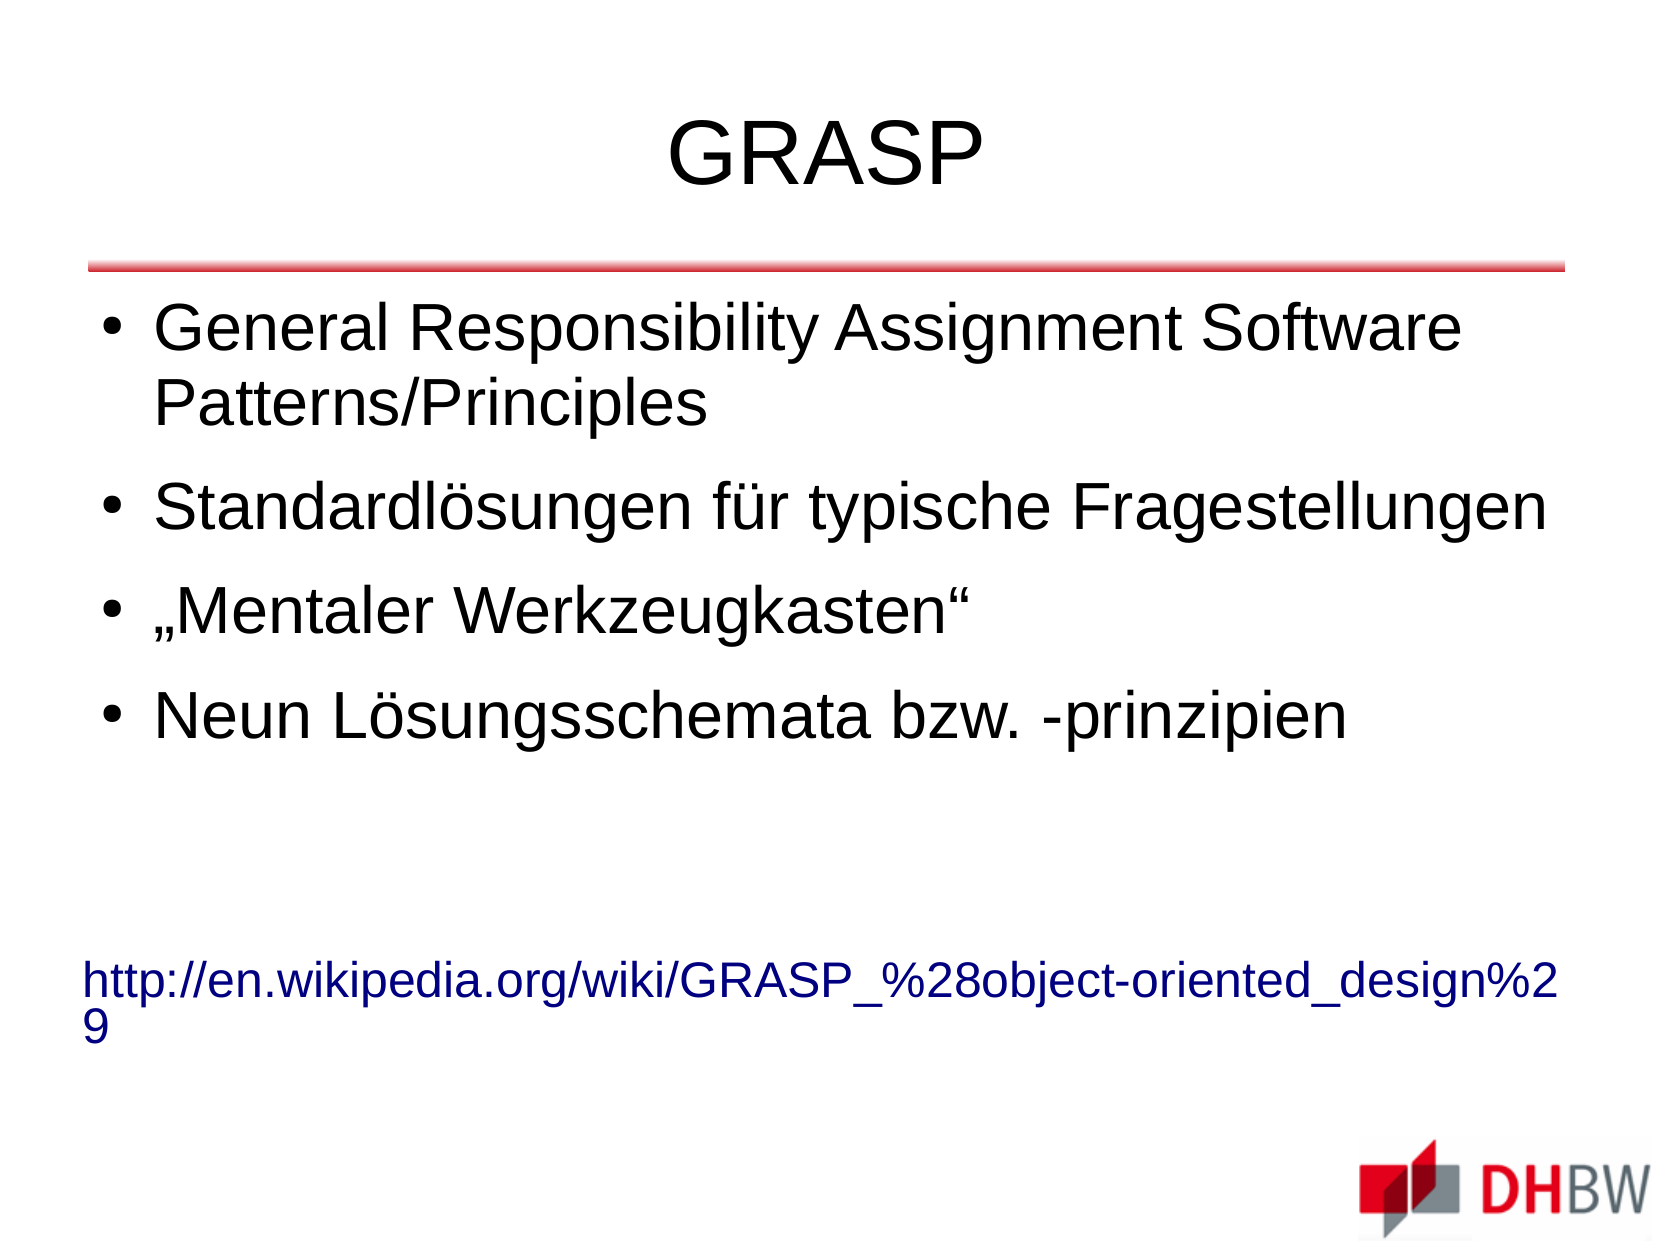

# GRASP
General Responsibility Assignment Software Patterns/Principles
Standardlösungen für typische Fragestellungen
„Mentaler Werkzeugkasten“
Neun Lösungsschemata bzw. -prinzipien
http://en.wikipedia.org/wiki/GRASP_%28object-oriented_design%29